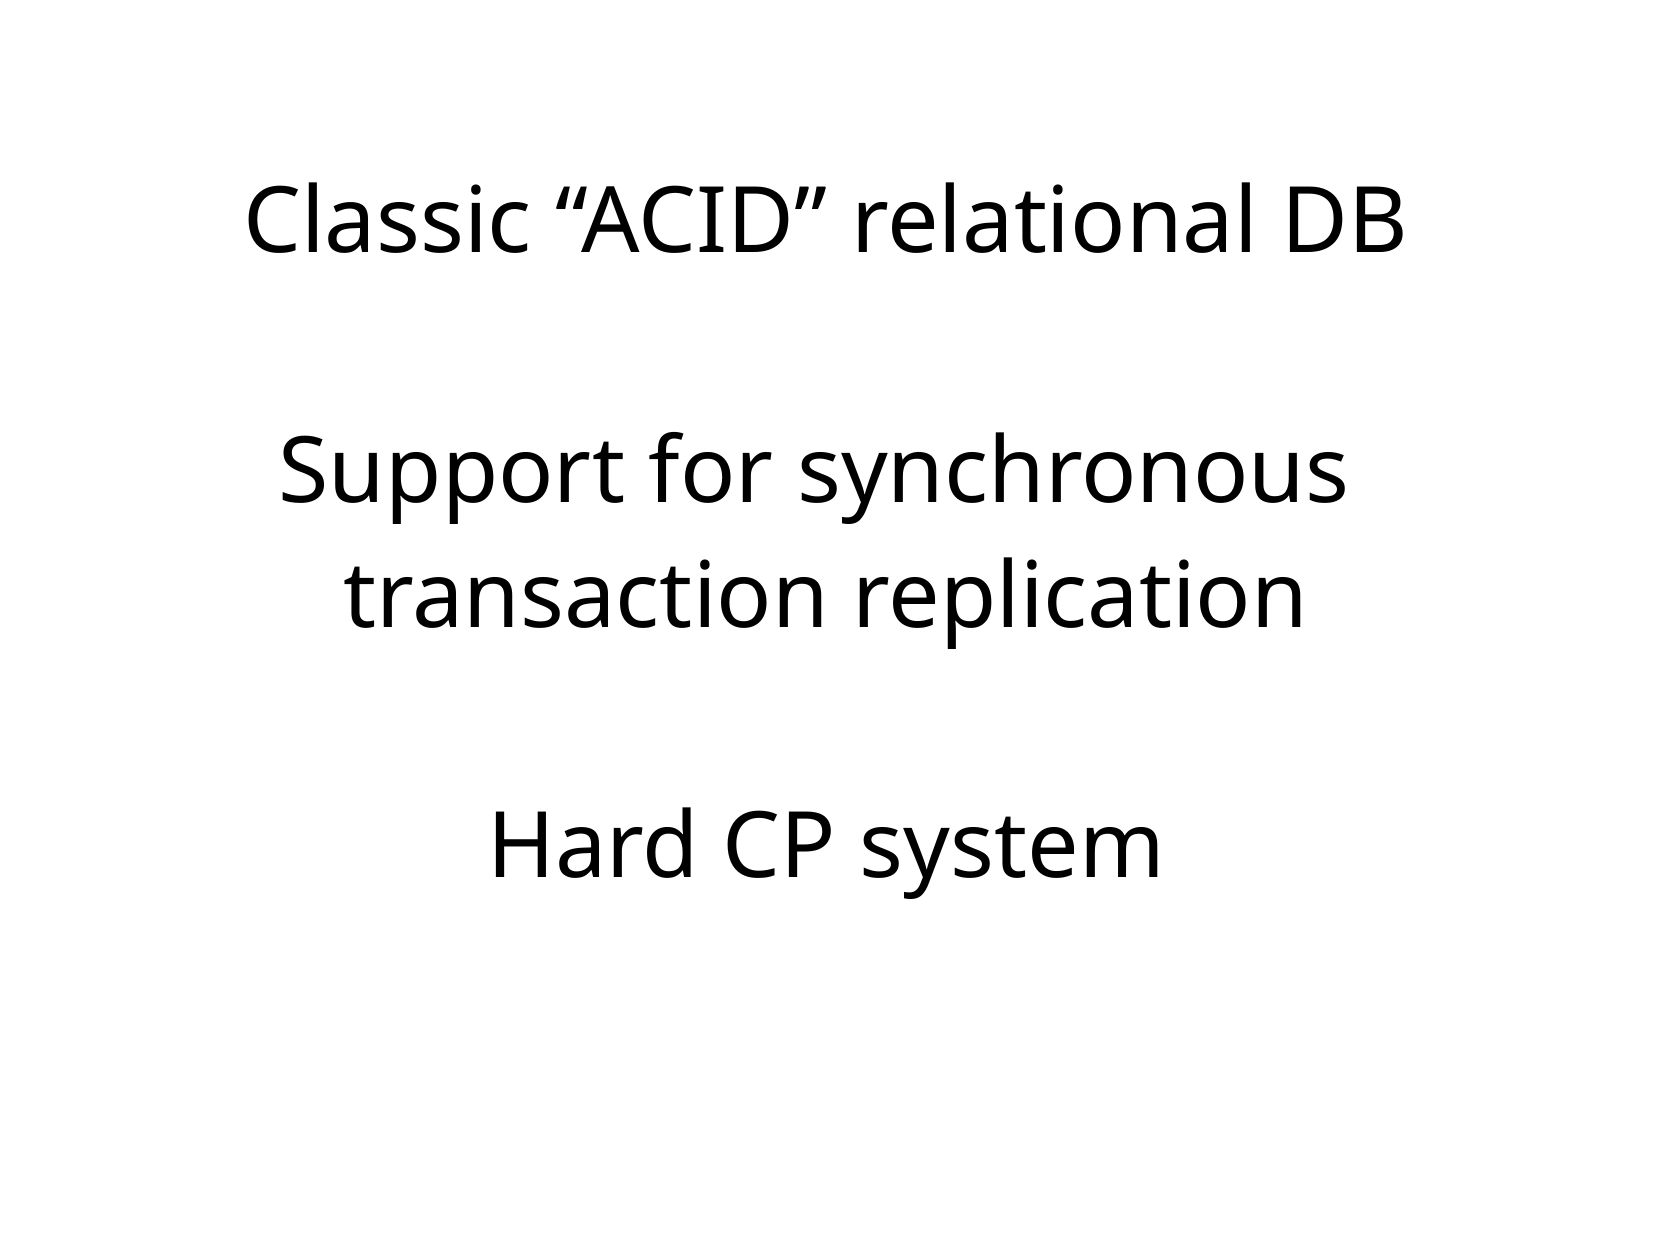

# Classic “ACID” relational DB
Support for synchronous
transaction replication
Hard CP system